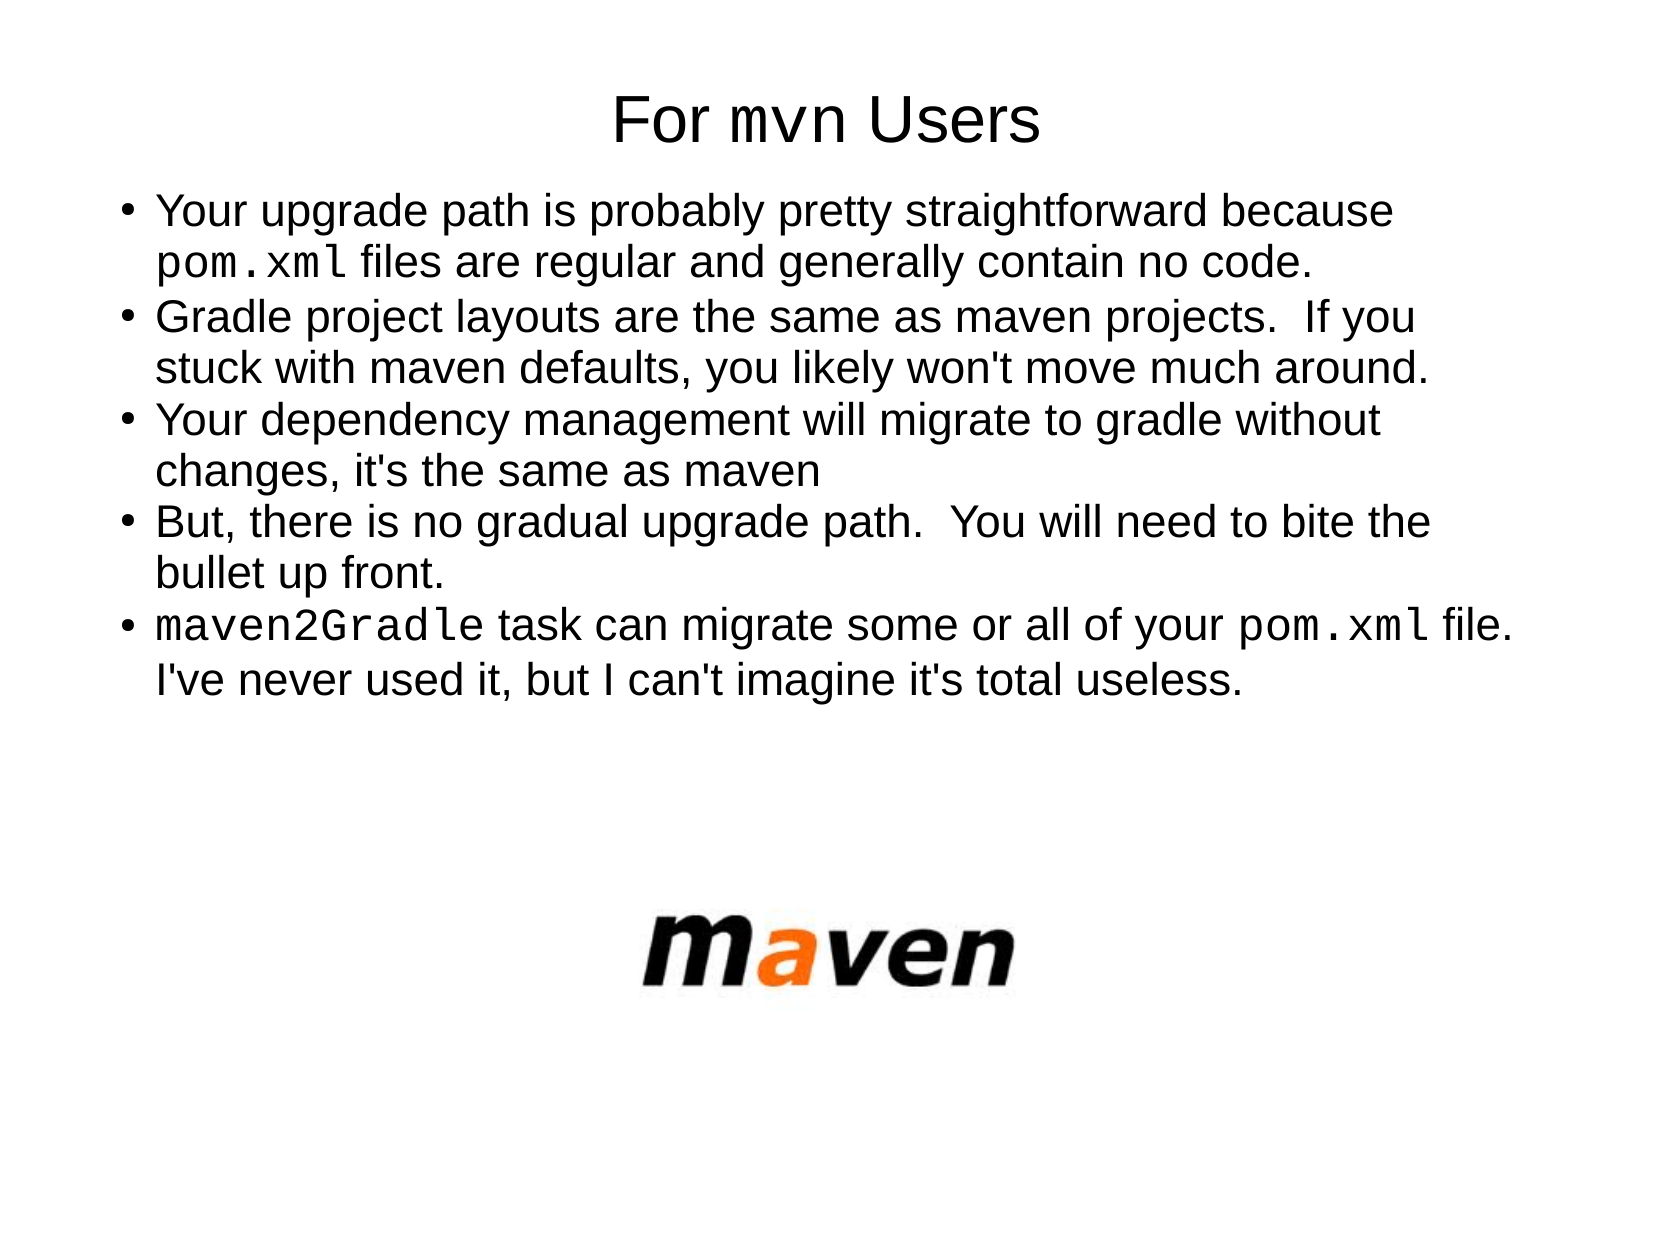

For mvn Users
Your upgrade path is probably pretty straightforward because pom.xml files are regular and generally contain no code.
Gradle project layouts are the same as maven projects. If you stuck with maven defaults, you likely won't move much around.
Your dependency management will migrate to gradle without changes, it's the same as maven
But, there is no gradual upgrade path. You will need to bite the bullet up front.
maven2Gradle task can migrate some or all of your pom.xml file. I've never used it, but I can't imagine it's total useless.